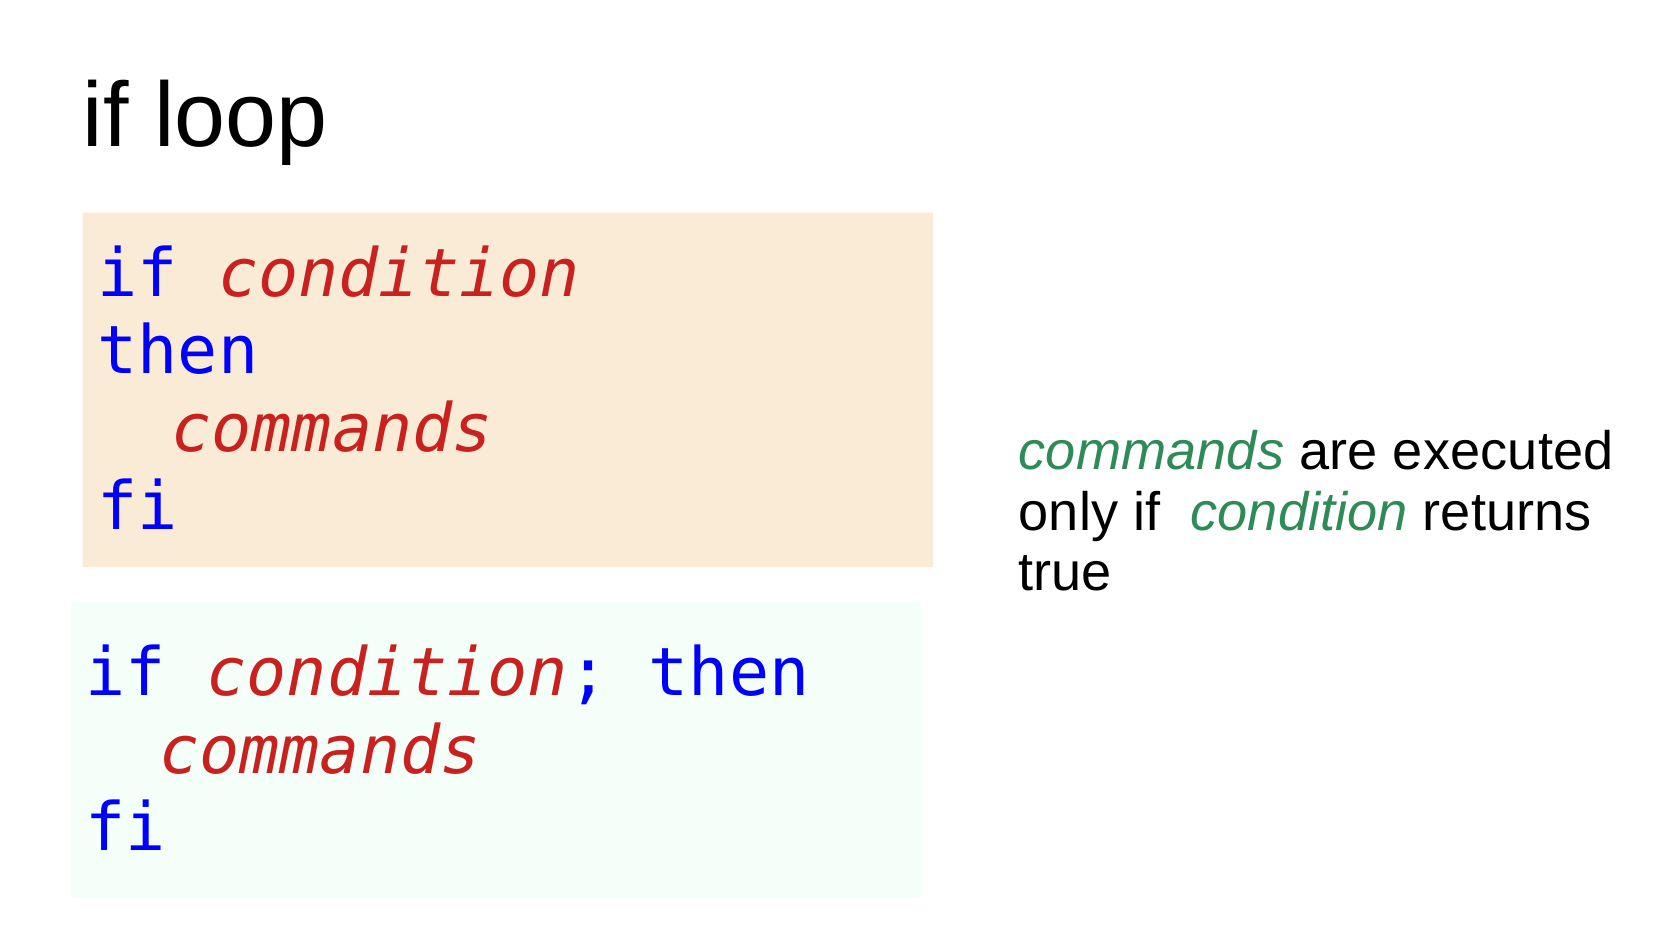

# if loop
if condition
then
	commands
fi
commands are executed only if condition returns true
if condition; then
	commands
fi